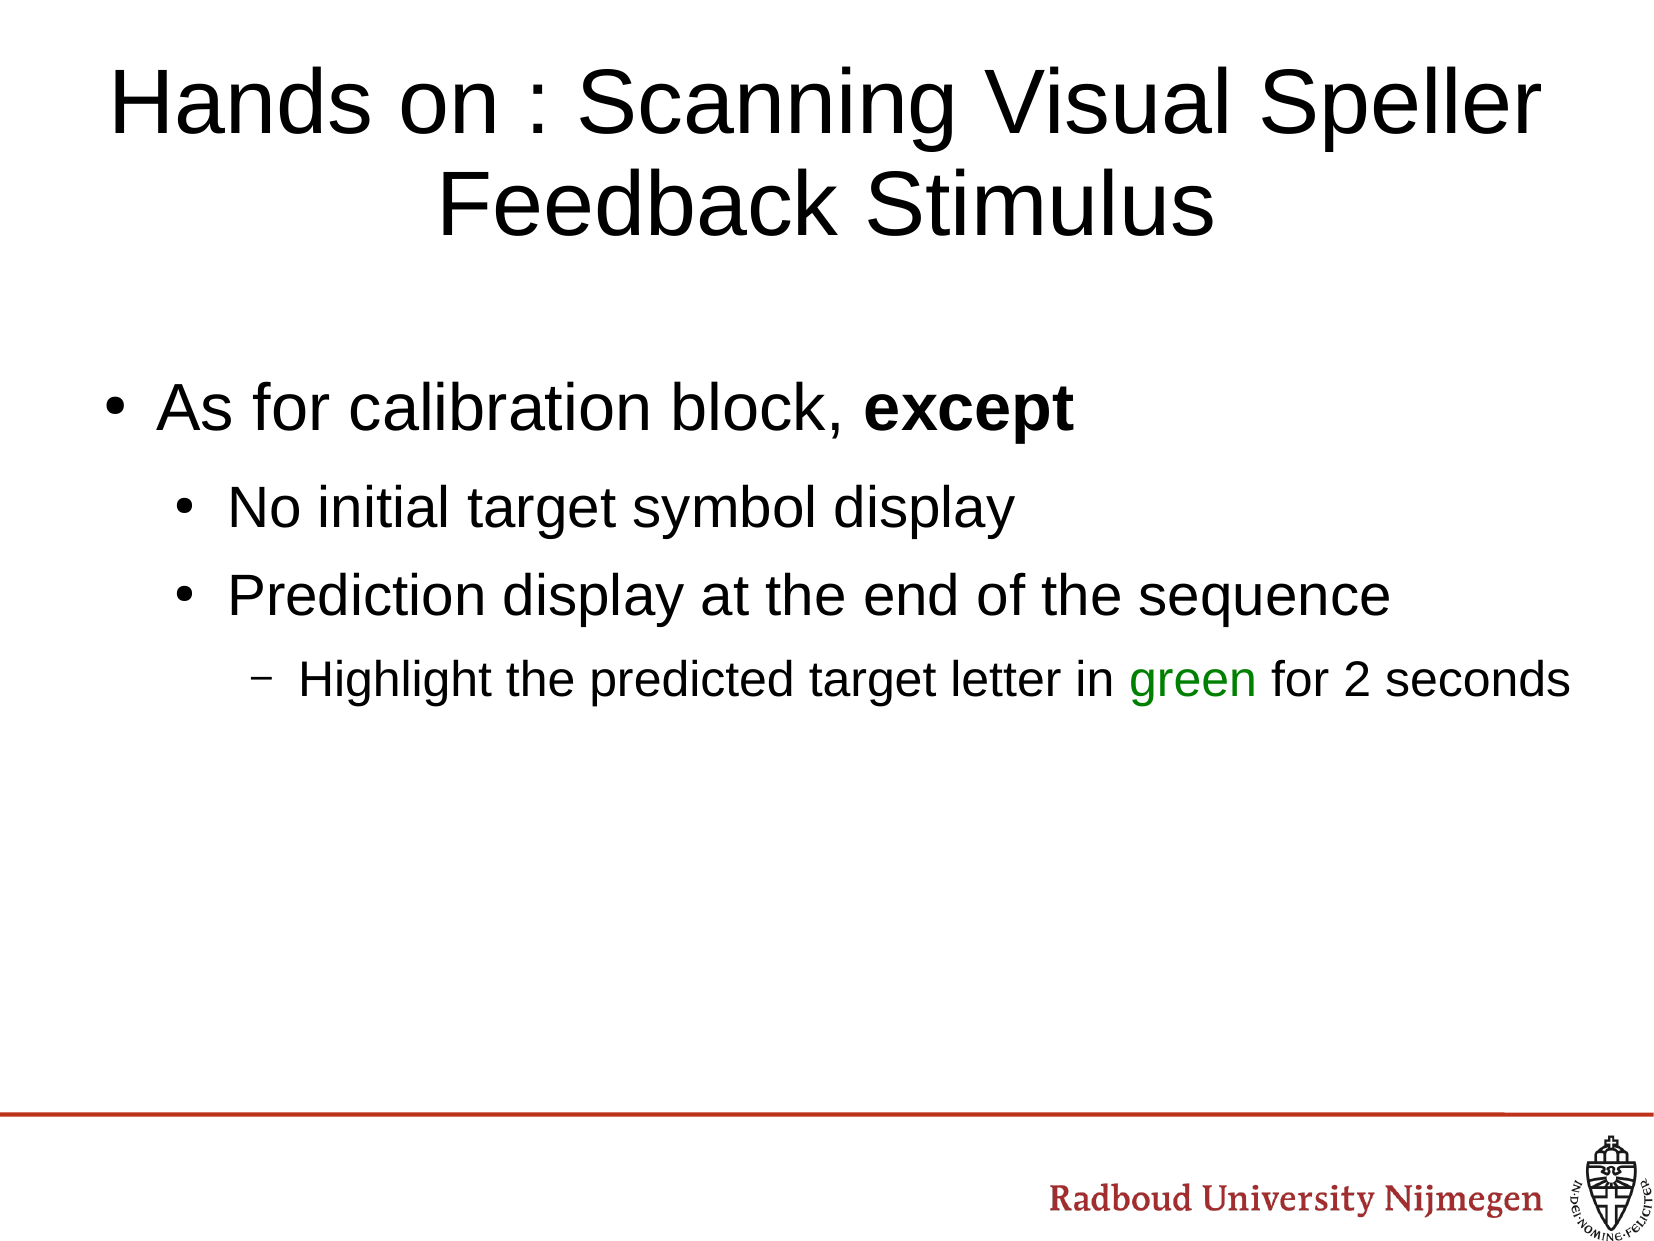

# Hands on : Scanning Visual Speller Feedback Stimulus
As for calibration block, except
No initial target symbol display
Prediction display at the end of the sequence
Highlight the predicted target letter in green for 2 seconds